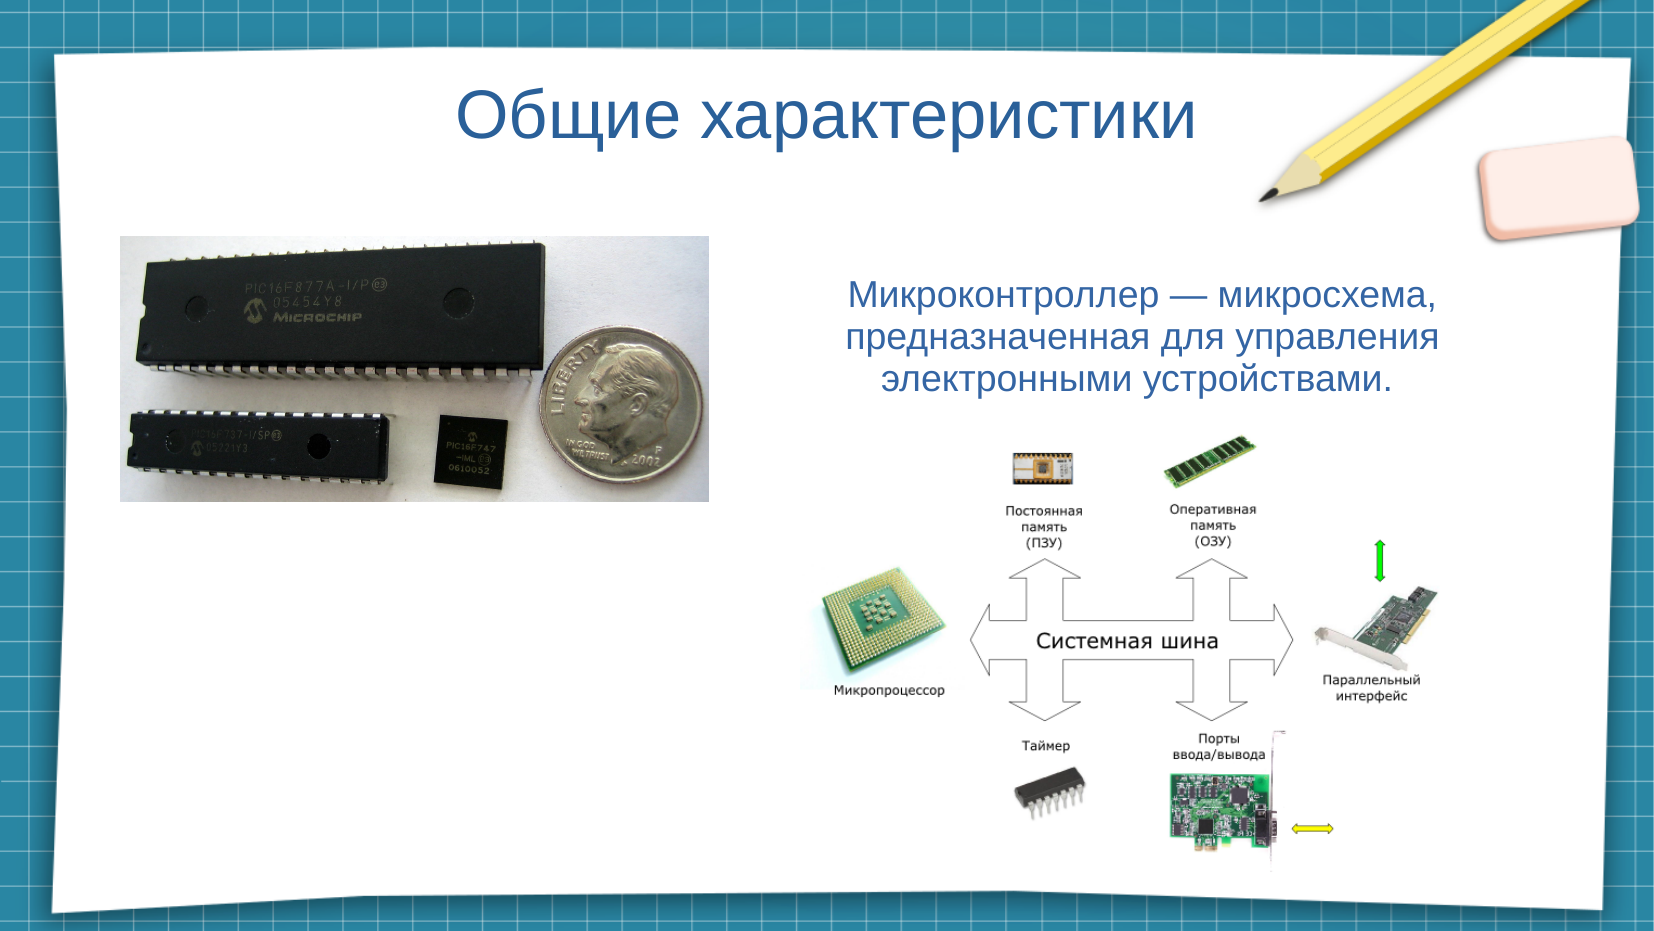

# Общие характеристики
Микроконтроллер — микросхема,
 предназначенная для управления
электронными устройствами.